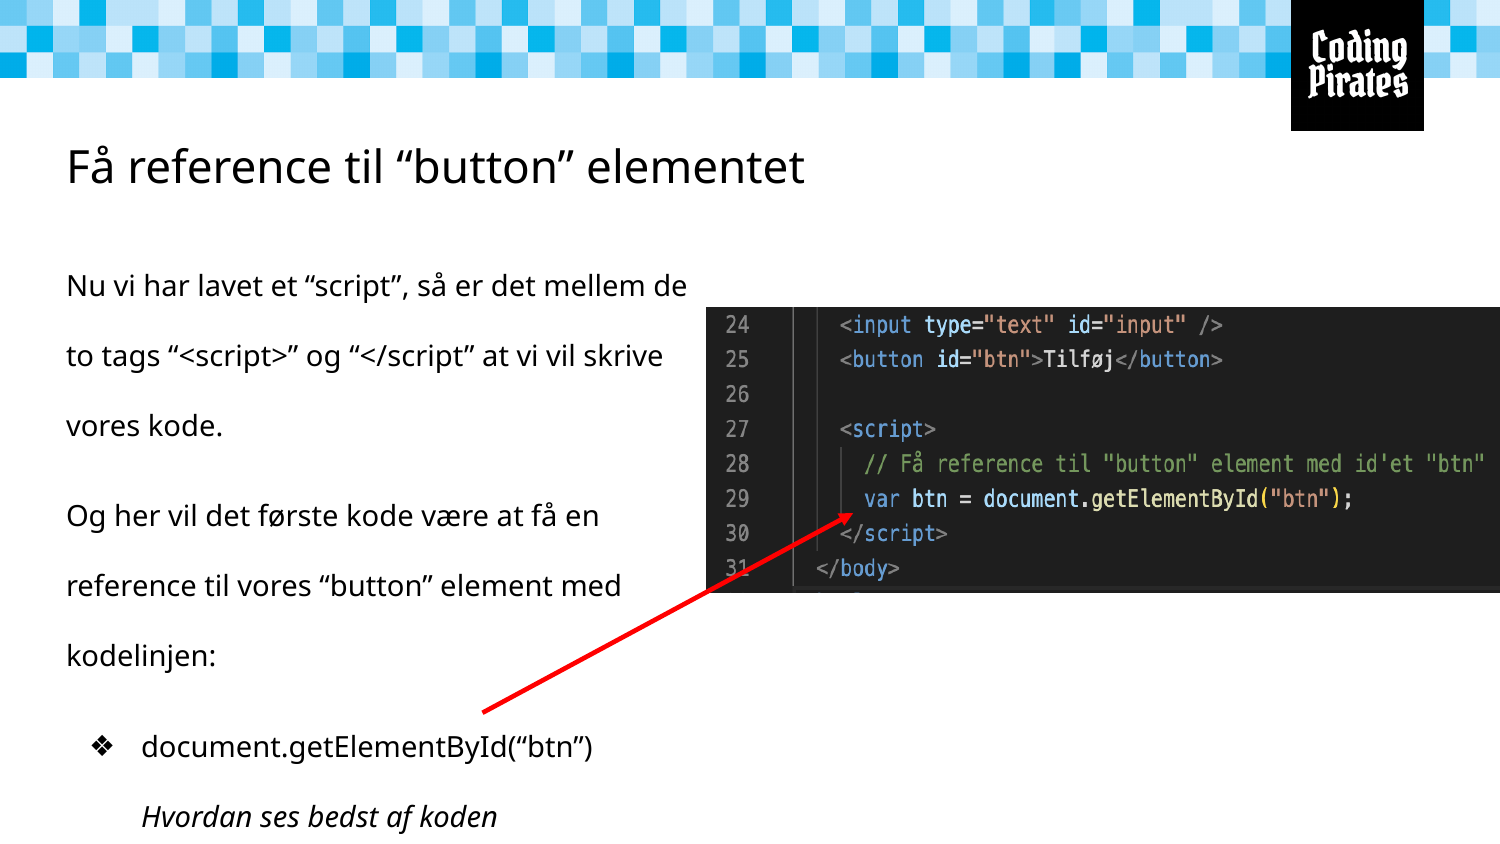

# Få reference til “button” elementet
Nu vi har lavet et “script”, så er det mellem de to tags “<script>” og “</script” at vi vil skrive vores kode.
Og her vil det første kode være at få en reference til vores “button” element med kodelinjen:
document.getElementById(“btn”)
Hvordan ses bedst af koden